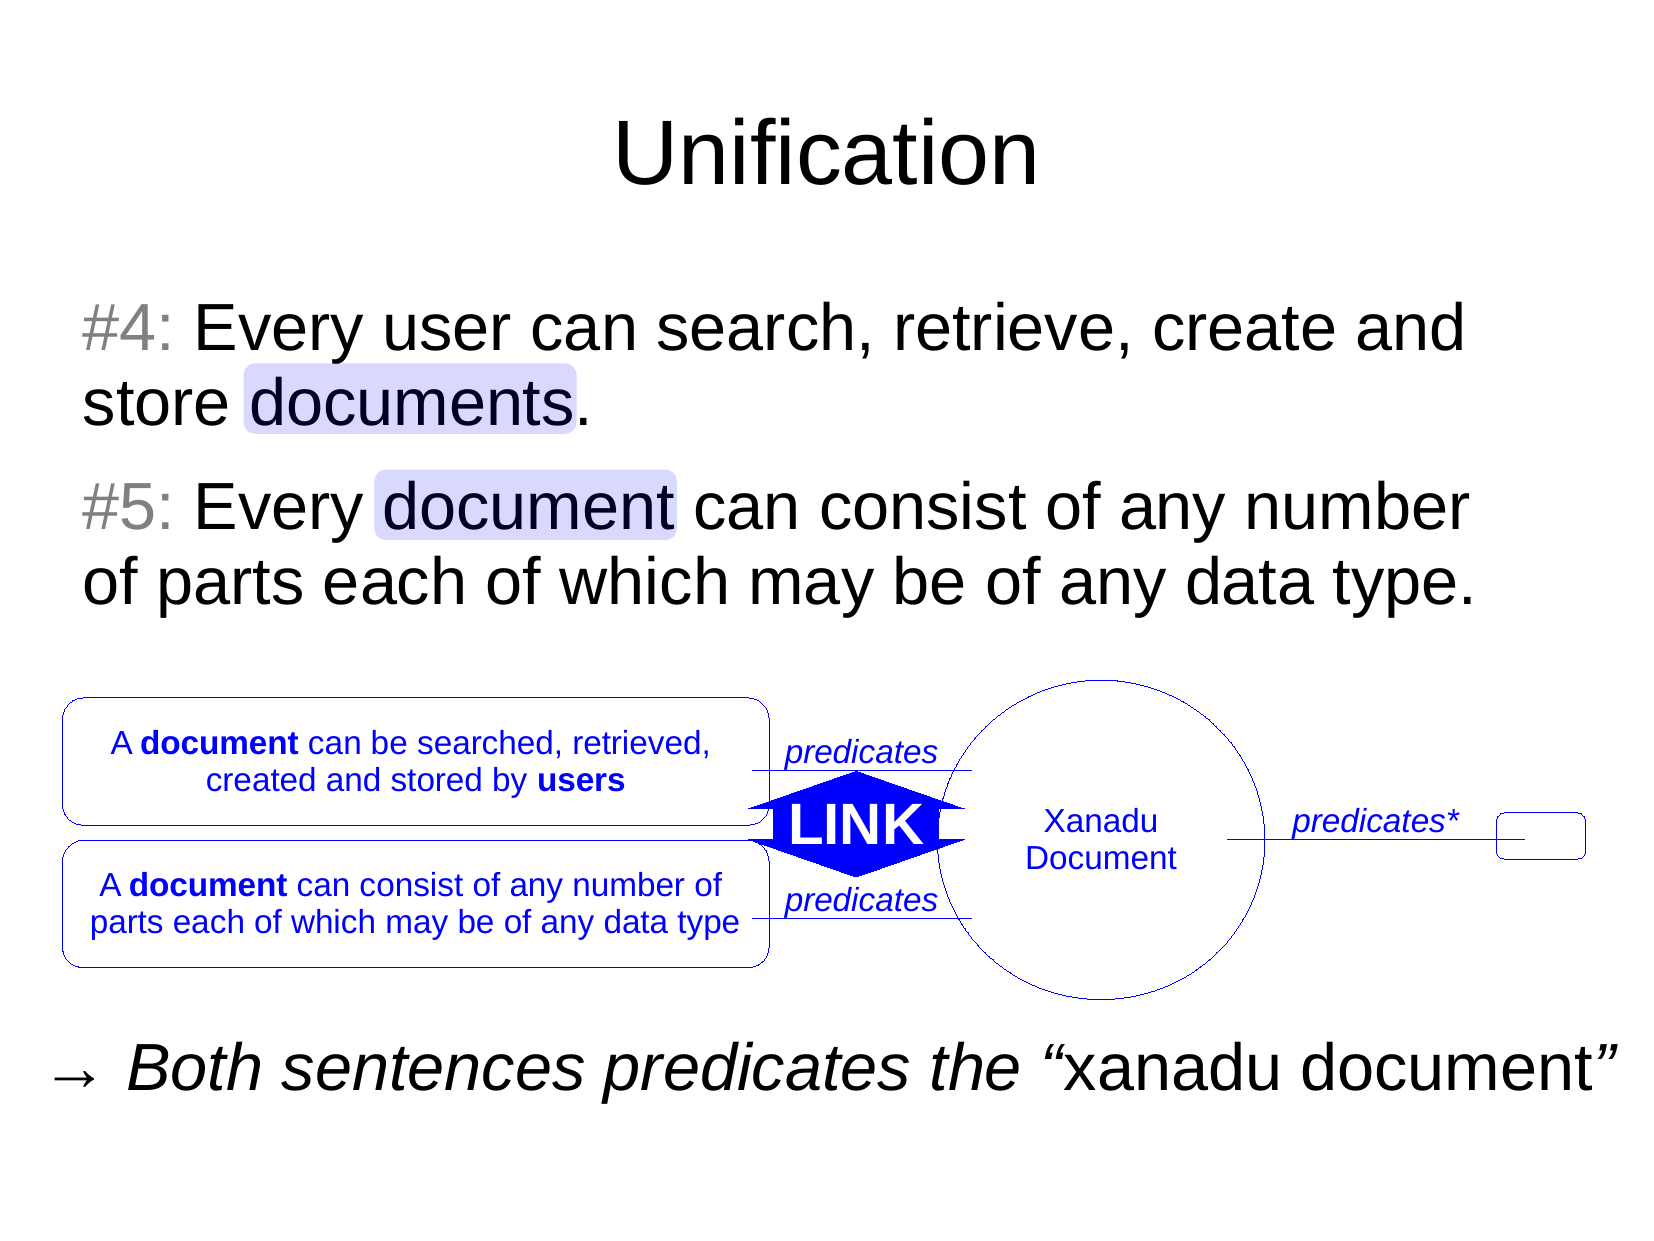

# Unification
#4: Every user can search, retrieve, create and store documents.
#5: Every document can consist of any number of parts each of which may be of any data type.
Xanadu
Document
A document can be searched, retrieved,
created and stored by users
predicates
LINK
predicates*
A document can consist of any number of
parts each of which may be of any data type
predicates
→ Both sentences predicates the “xanadu document”